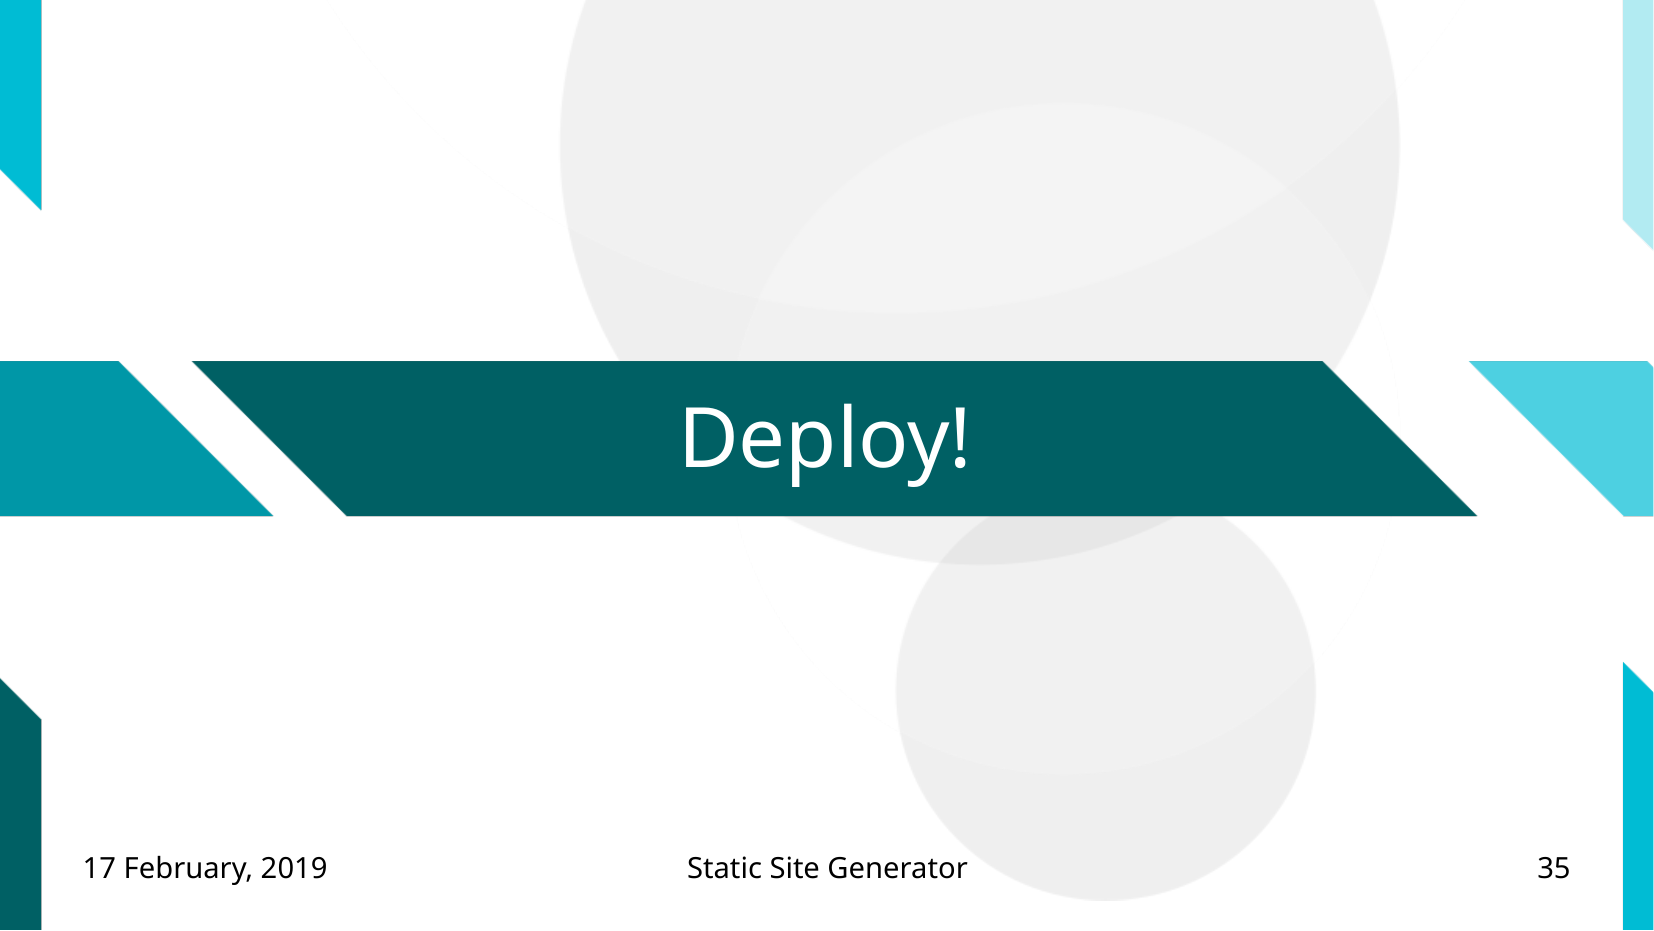

# Deploy!
17 February, 2019
Static Site Generator
35